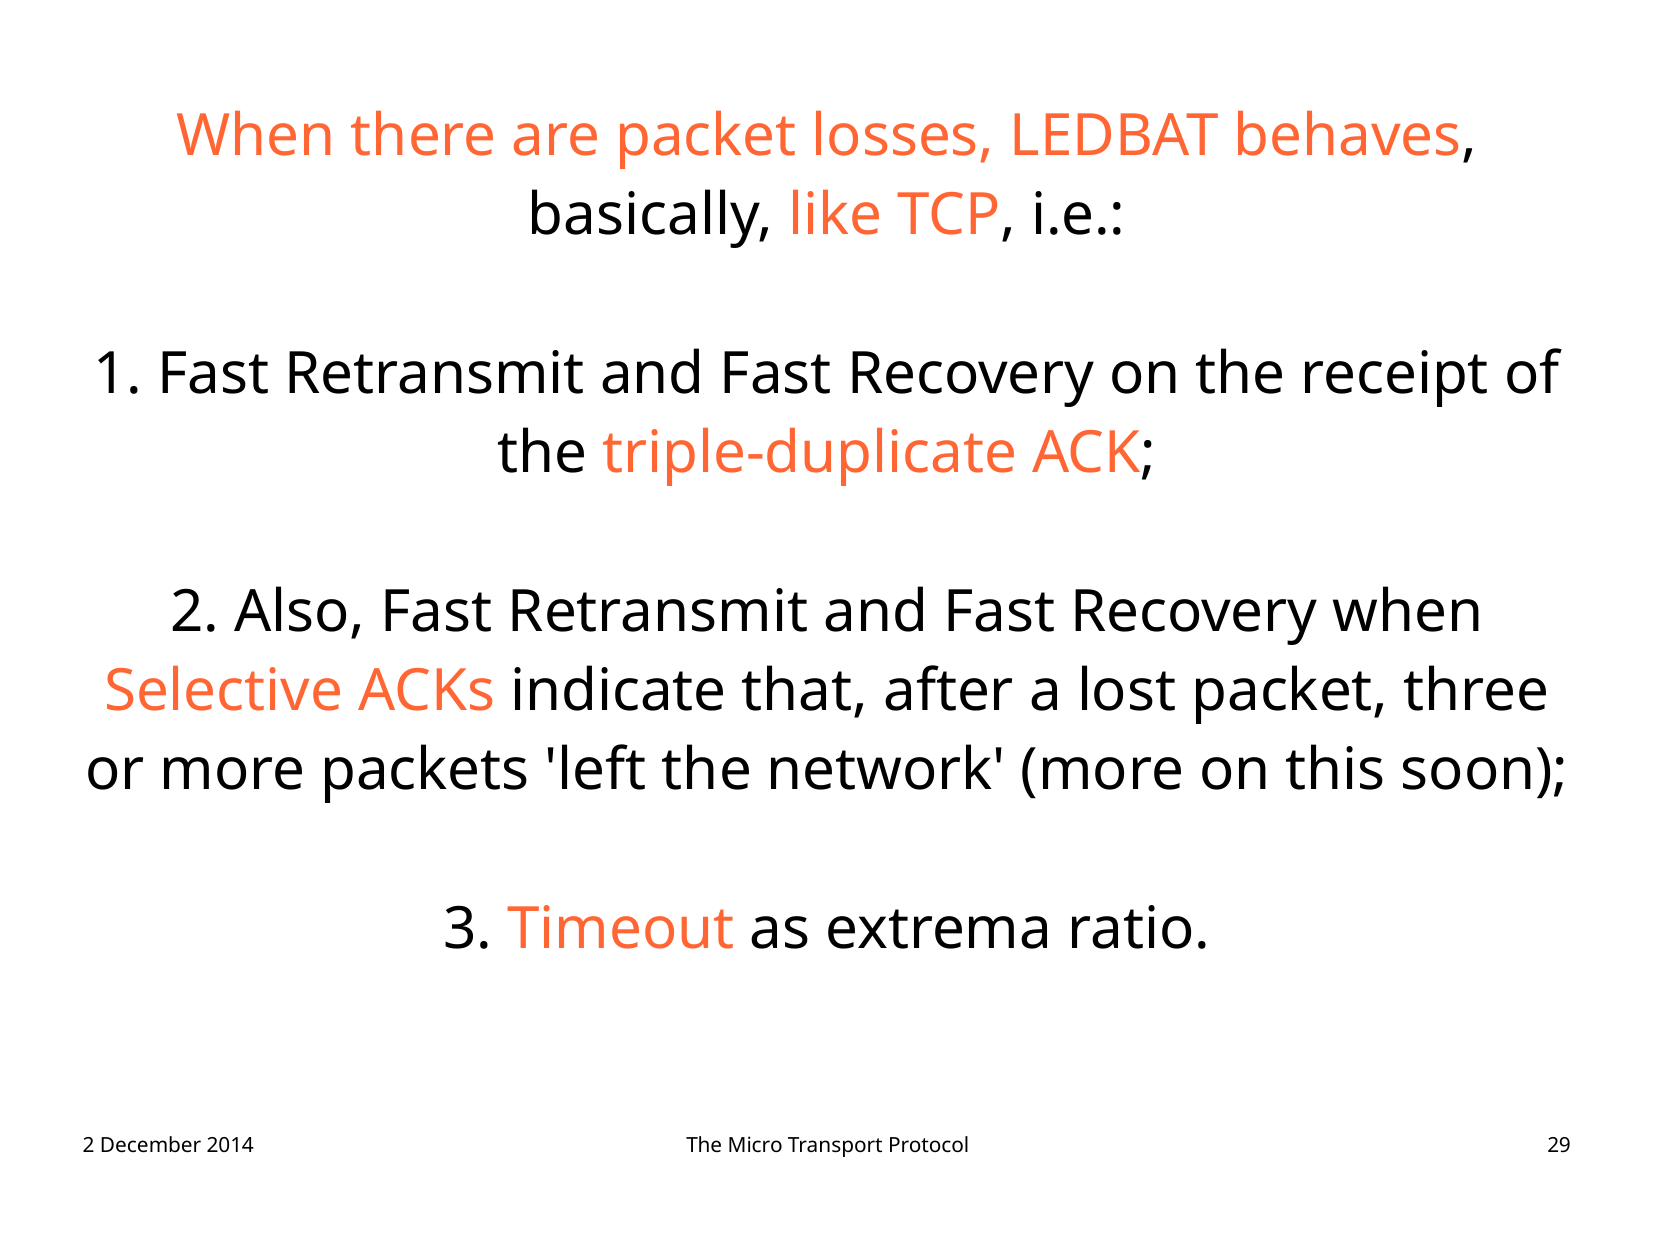

# When there are packet losses, LEDBAT behaves, basically, like TCP, i.e.:
1. Fast Retransmit and Fast Recovery on the receipt of the triple-duplicate ACK;
2. Also, Fast Retransmit and Fast Recovery when Selective ACKs indicate that, after a lost packet, three or more packets 'left the network' (more on this soon);
3. Timeout as extrema ratio.
2 December 2014
The Micro Transport Protocol
29